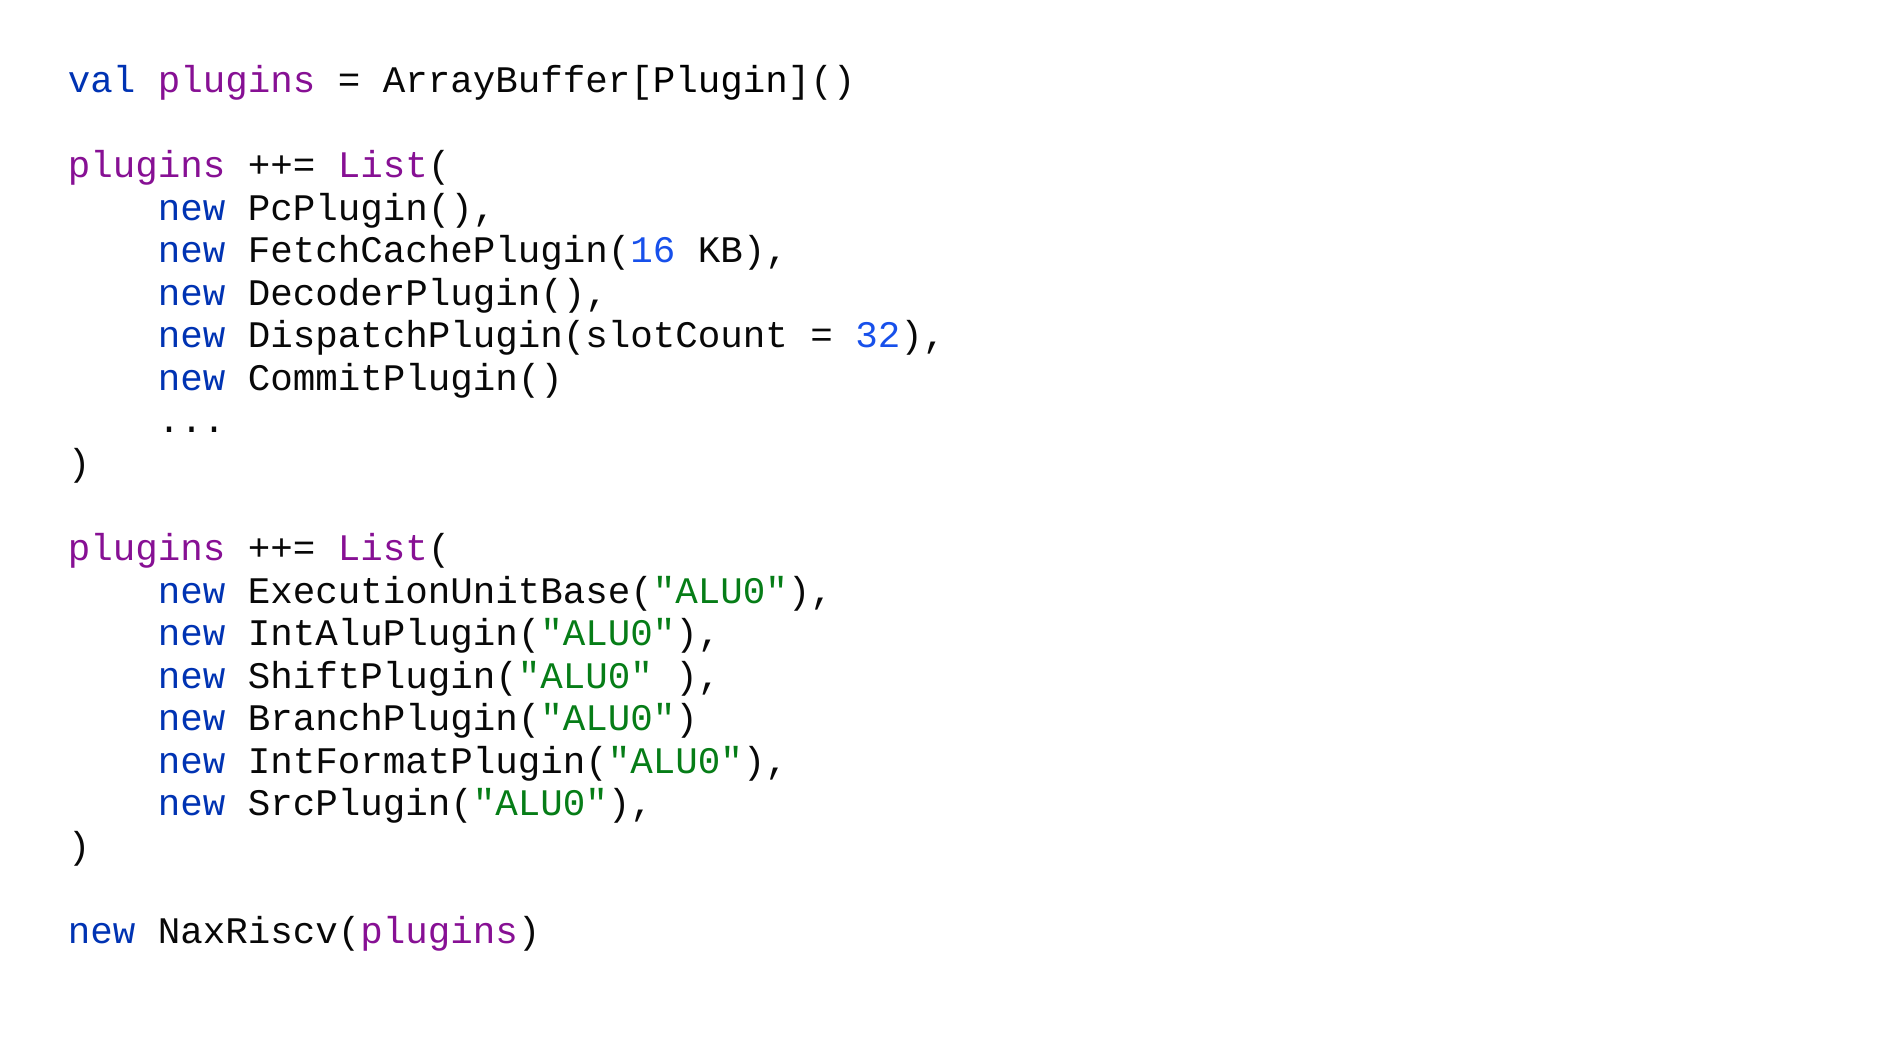

val plugins = ArrayBuffer[Plugin]()
plugins ++= List(
 new PcPlugin(),
 new FetchCachePlugin(16 KB),
 new DecoderPlugin(),
 new DispatchPlugin(slotCount = 32),
 new CommitPlugin()
 ...
)
plugins ++= List(
 new ExecutionUnitBase("ALU0"),
 new IntAluPlugin("ALU0"),
 new ShiftPlugin("ALU0" ),
 new BranchPlugin("ALU0")
 new IntFormatPlugin("ALU0"),
 new SrcPlugin("ALU0"),
)
new NaxRiscv(plugins)